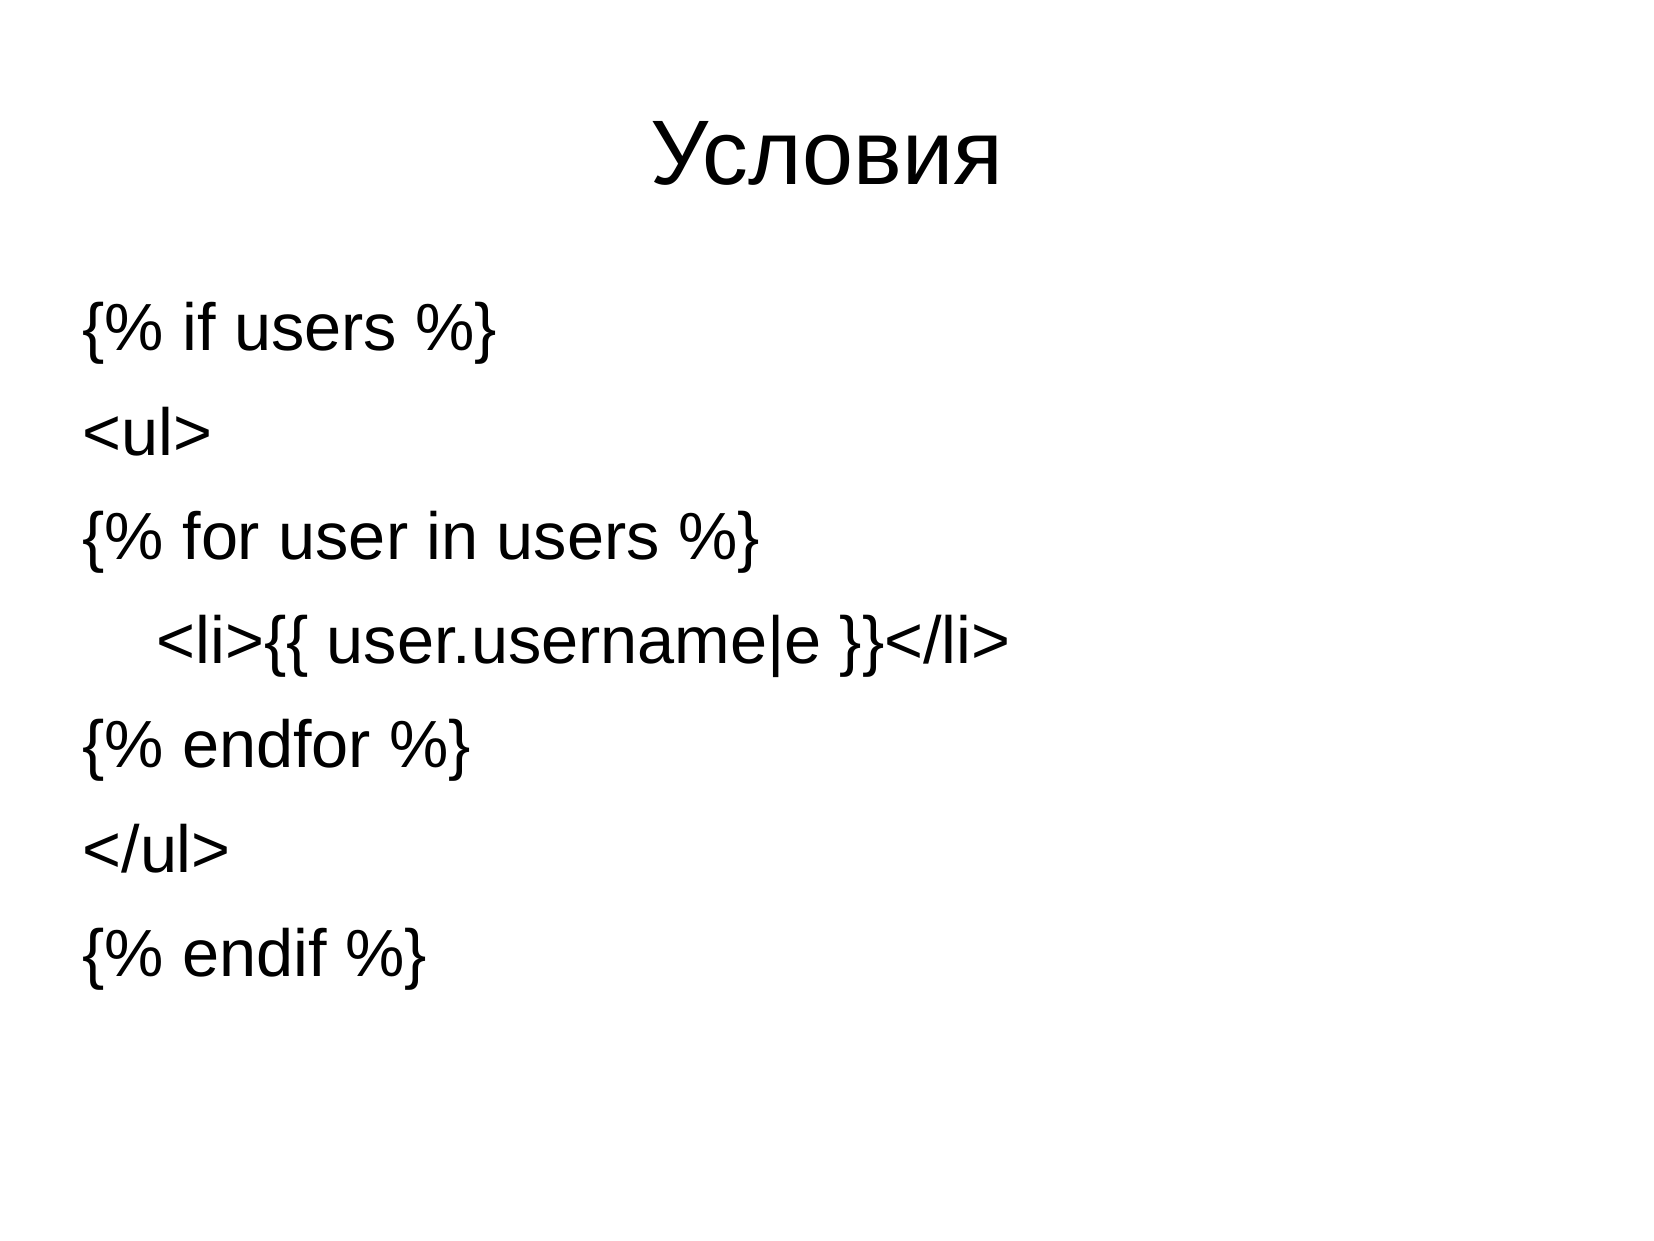

# Условия
{% if users %}
<ul>
{% for user in users %}
 <li>{{ user.username|e }}</li>
{% endfor %}
</ul>
{% endif %}